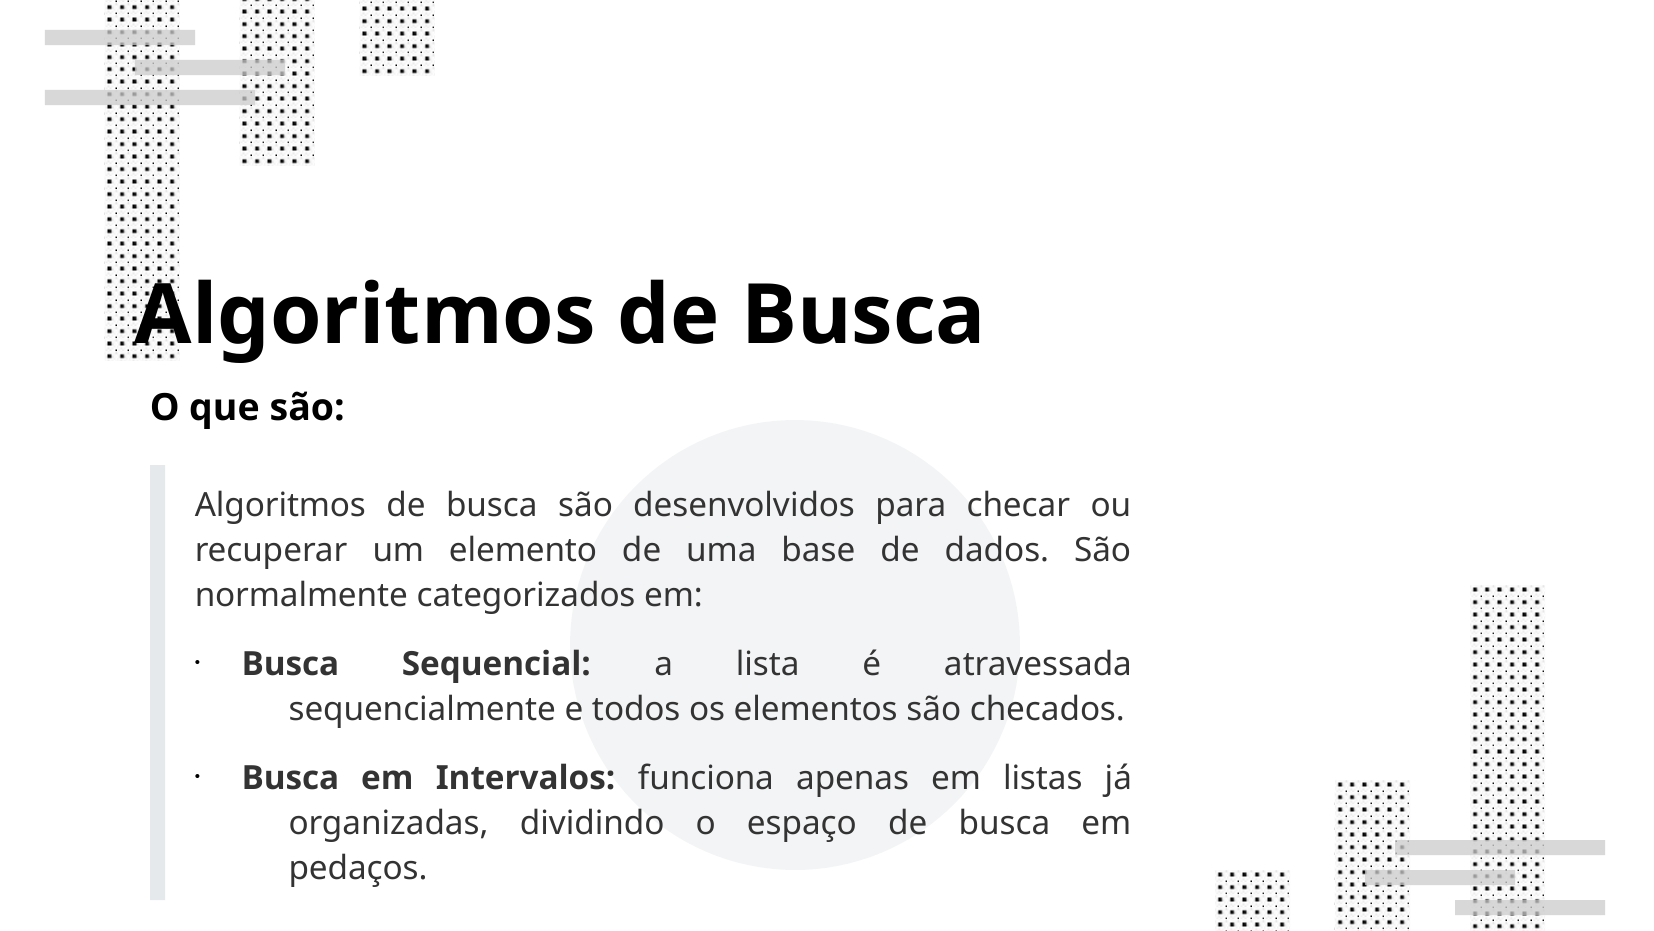

Algoritmos de Busca
O que são:
Algoritmos de busca são desenvolvidos para checar ou recuperar um elemento de uma base de dados. São normalmente categorizados em:
Busca Sequencial: a lista é atravessada sequencialmente e todos os elementos são checados.
Busca em Intervalos: funciona apenas em listas já organizadas, dividindo o espaço de busca em pedaços.